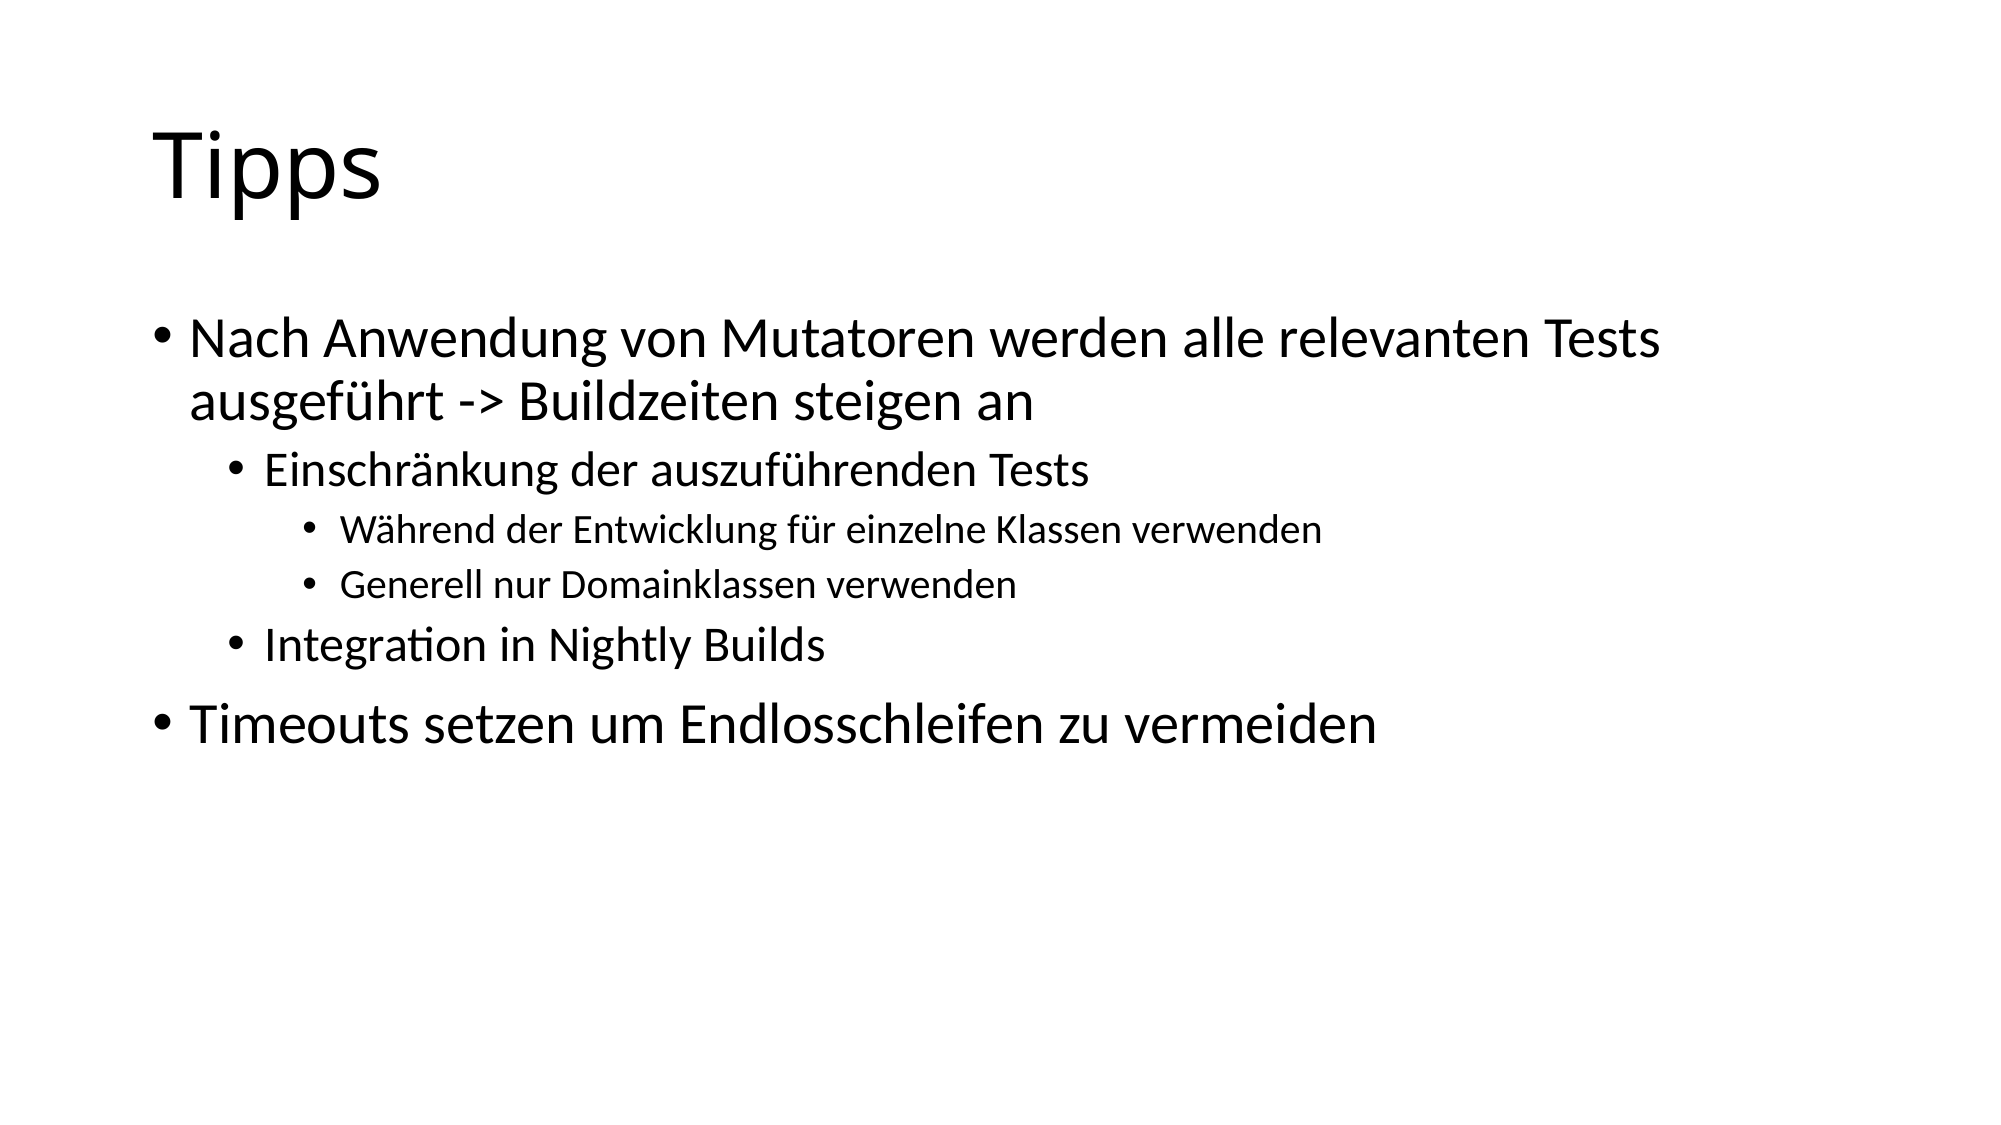

# Tipps
Nach Anwendung von Mutatoren werden alle relevanten Tests ausgeführt -> Buildzeiten steigen an
Einschränkung der auszuführenden Tests
Während der Entwicklung für einzelne Klassen verwenden
Generell nur Domainklassen verwenden
Integration in Nightly Builds
Timeouts setzen um Endlosschleifen zu vermeiden